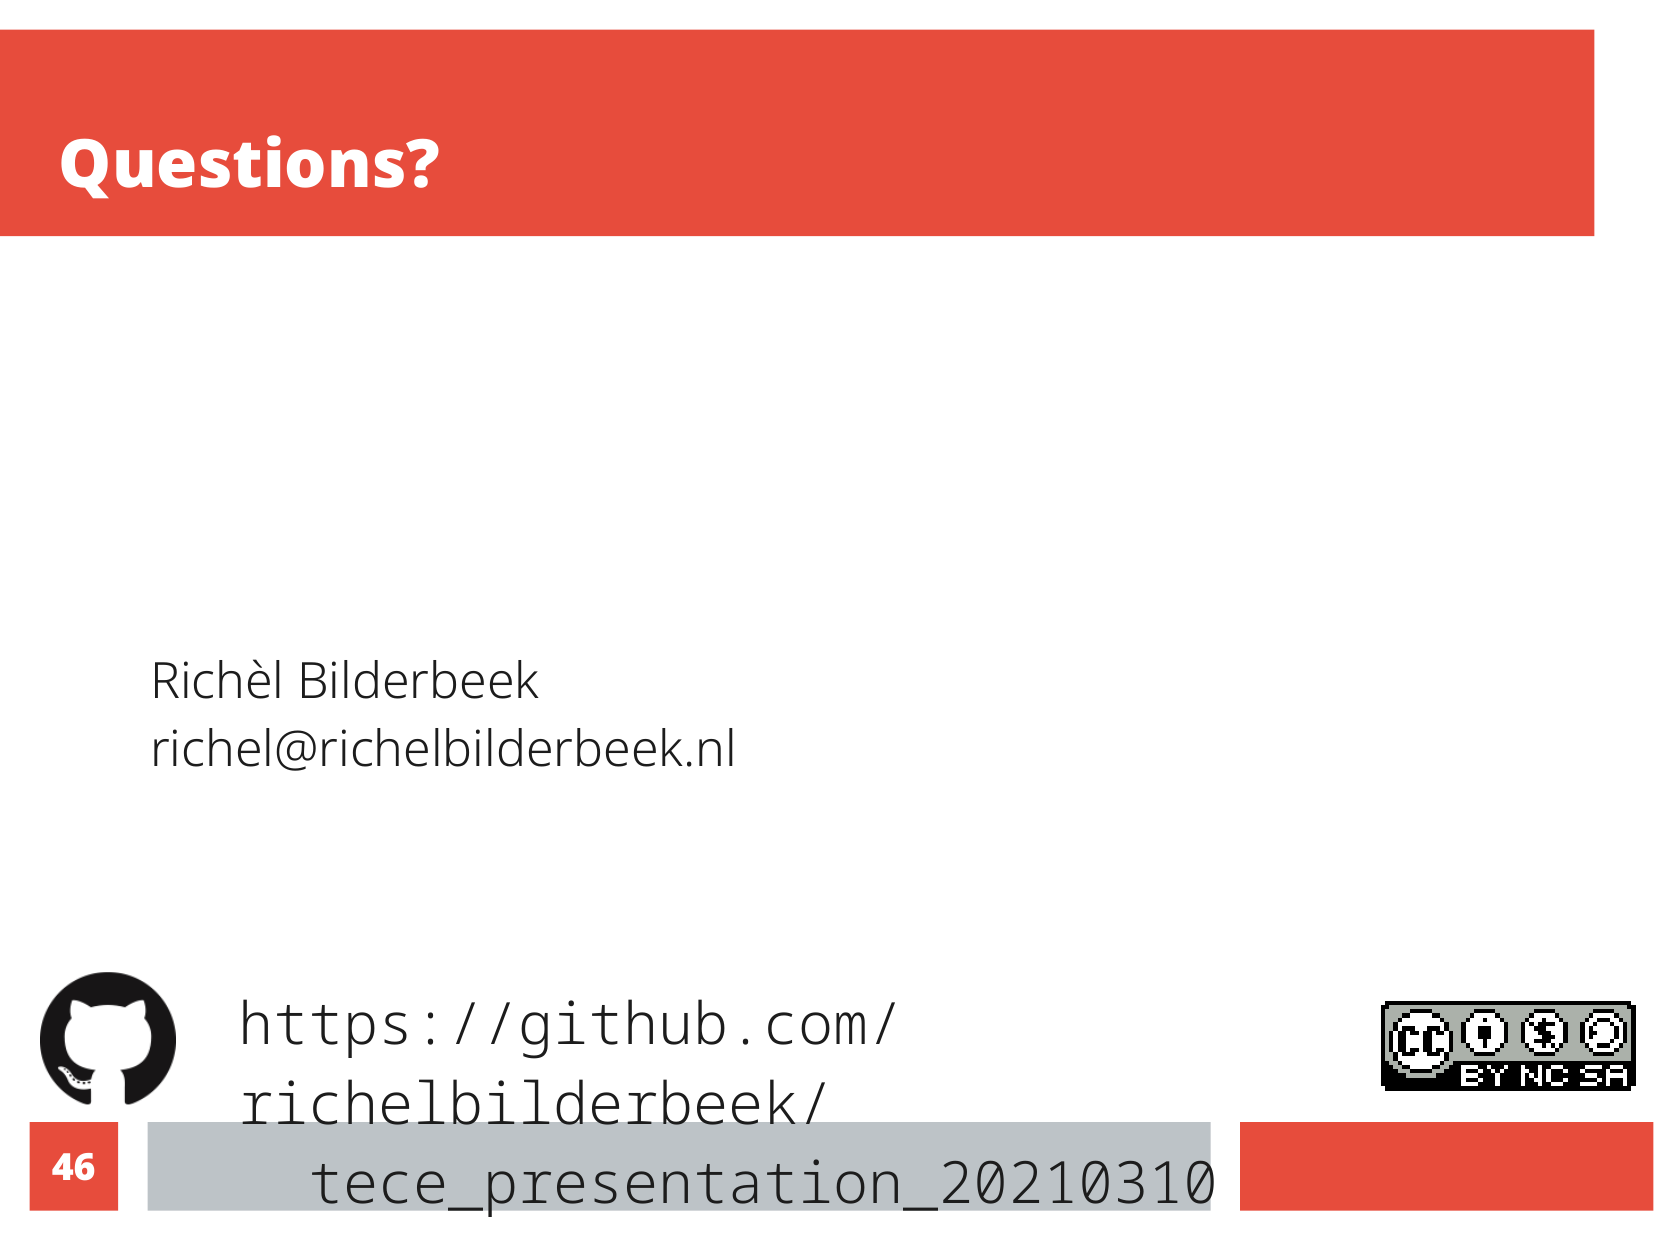

# Questions?
Richèl Bilderbeek
richel@richelbilderbeek.nl
https://github.com/richelbilderbeek/
 tece_presentation_20210310
46